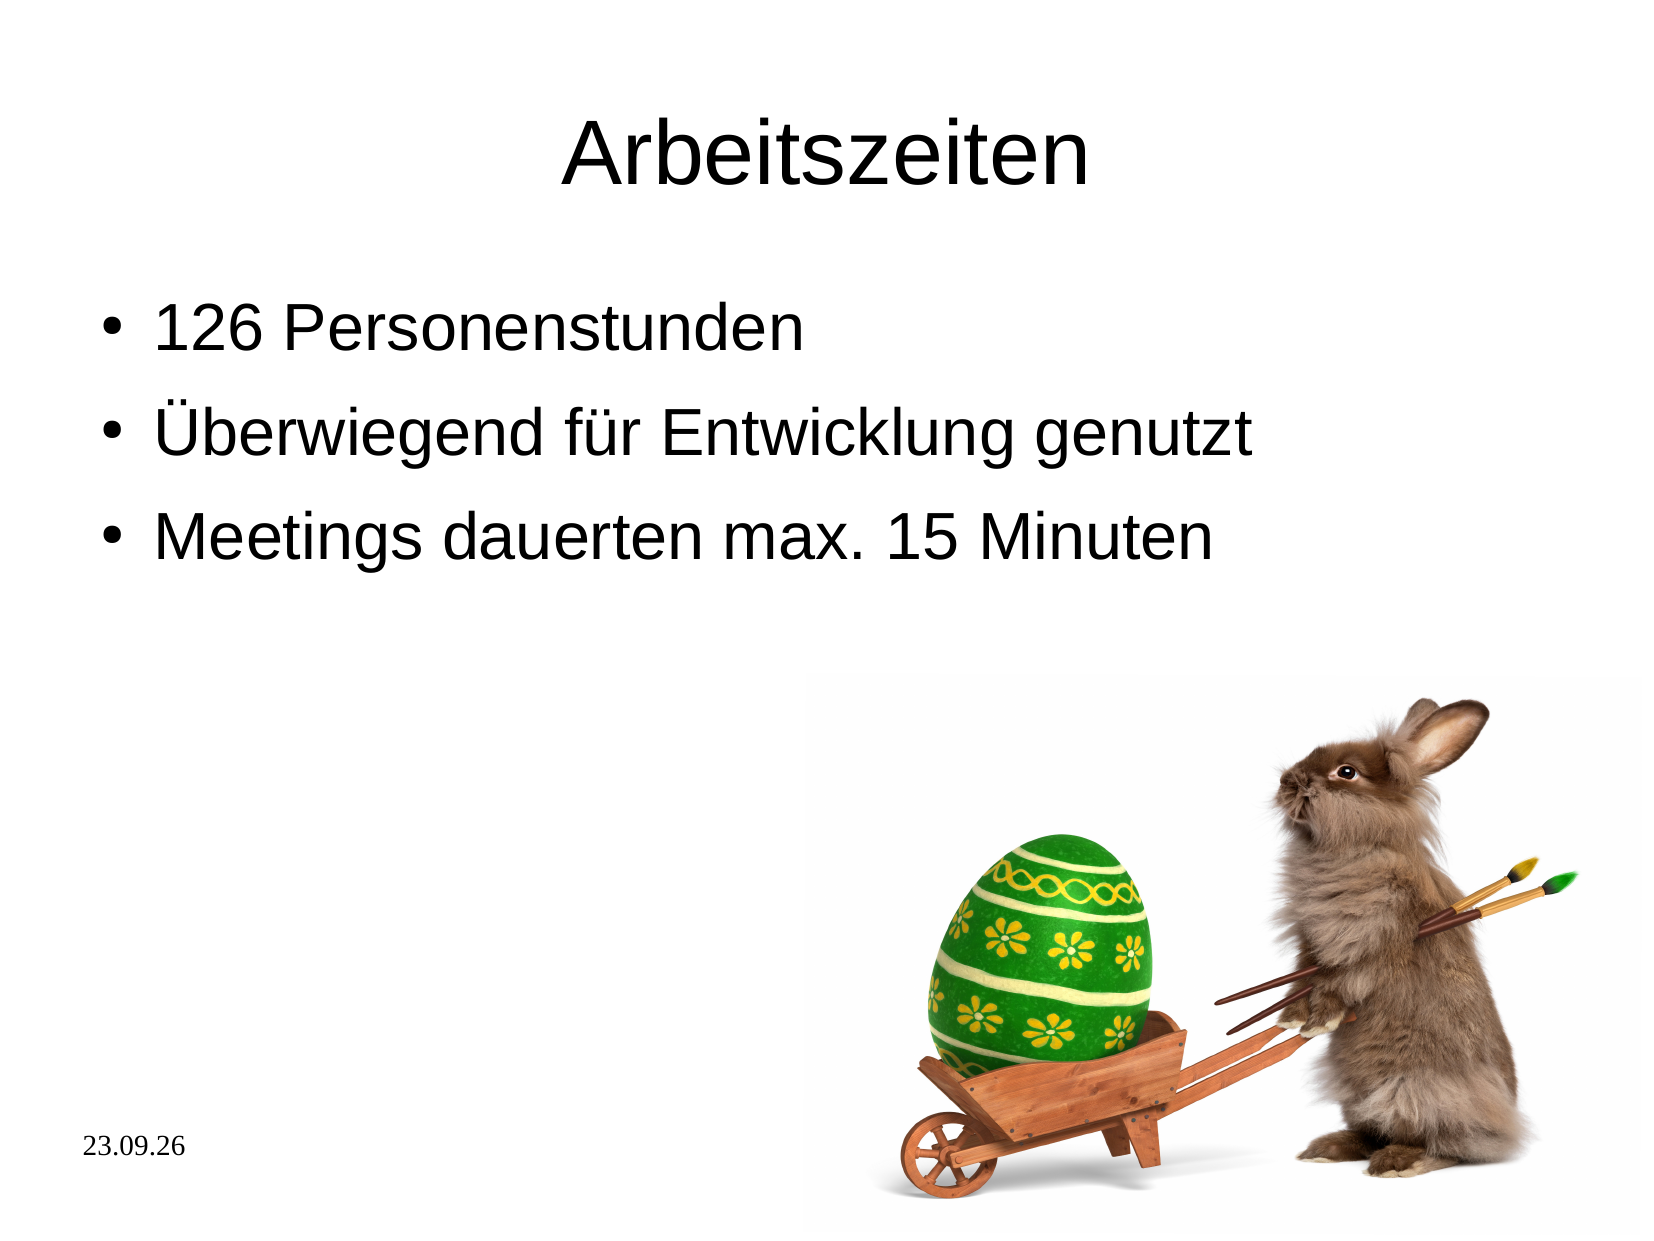

# Arbeitszeiten
126 Personenstunden
Überwiegend für Entwicklung genutzt
Meetings dauerten max. 15 Minuten